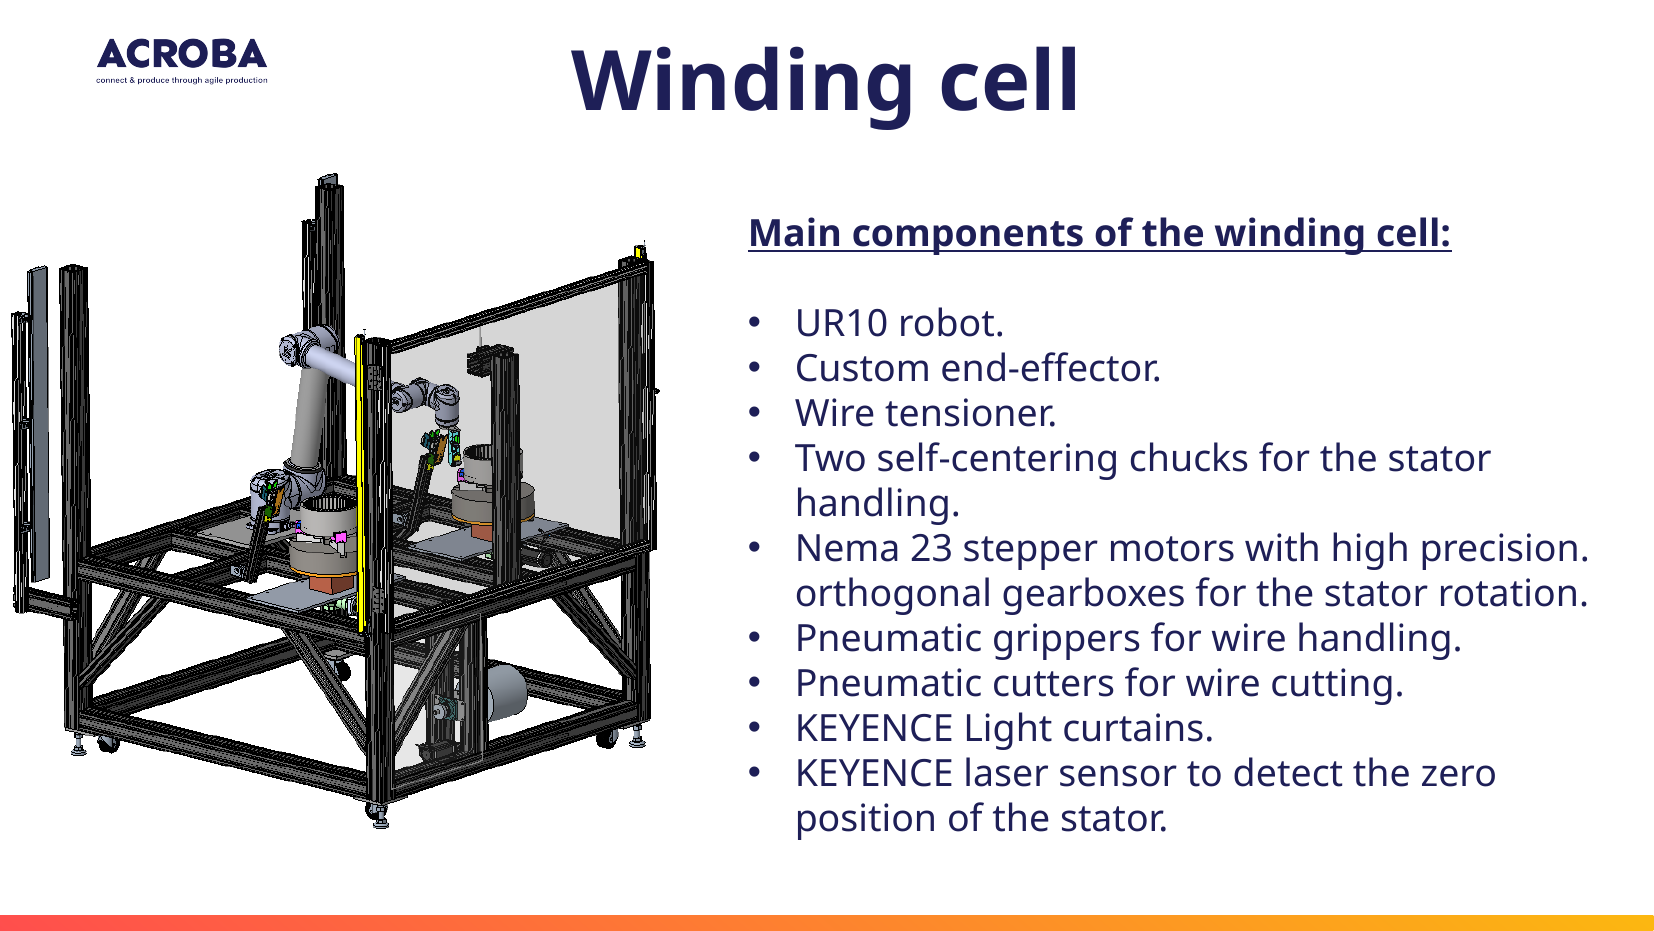

# Winding cell
Main components of the winding cell:
UR10 robot.
Custom end-effector.
Wire tensioner.
Two self-centering chucks for the stator handling.
Nema 23 stepper motors with high precision. orthogonal gearboxes for the stator rotation.
Pneumatic grippers for wire handling.
Pneumatic cutters for wire cutting.
KEYENCE Light curtains.
KEYENCE laser sensor to detect the zero position of the stator.